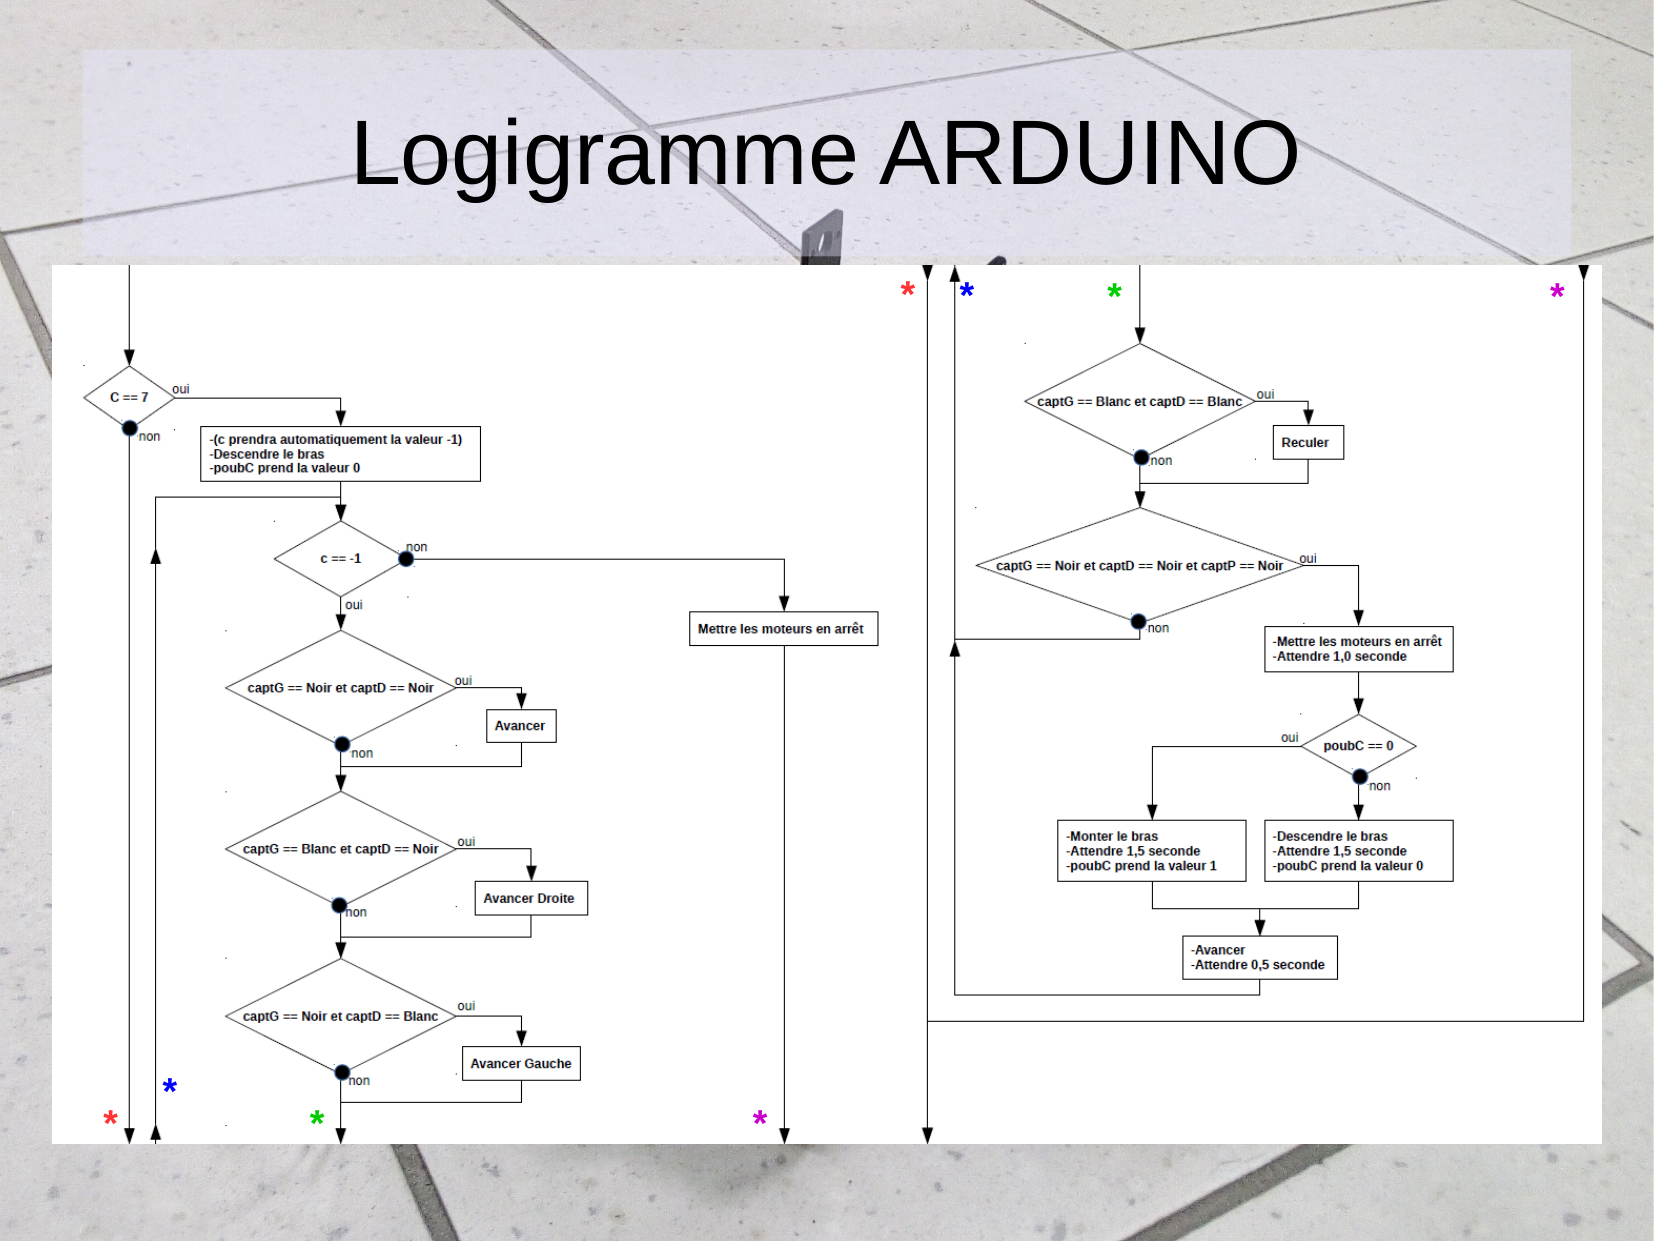

# Logigramme ARDUINO
*
*
*
*
*
*
*
*
*